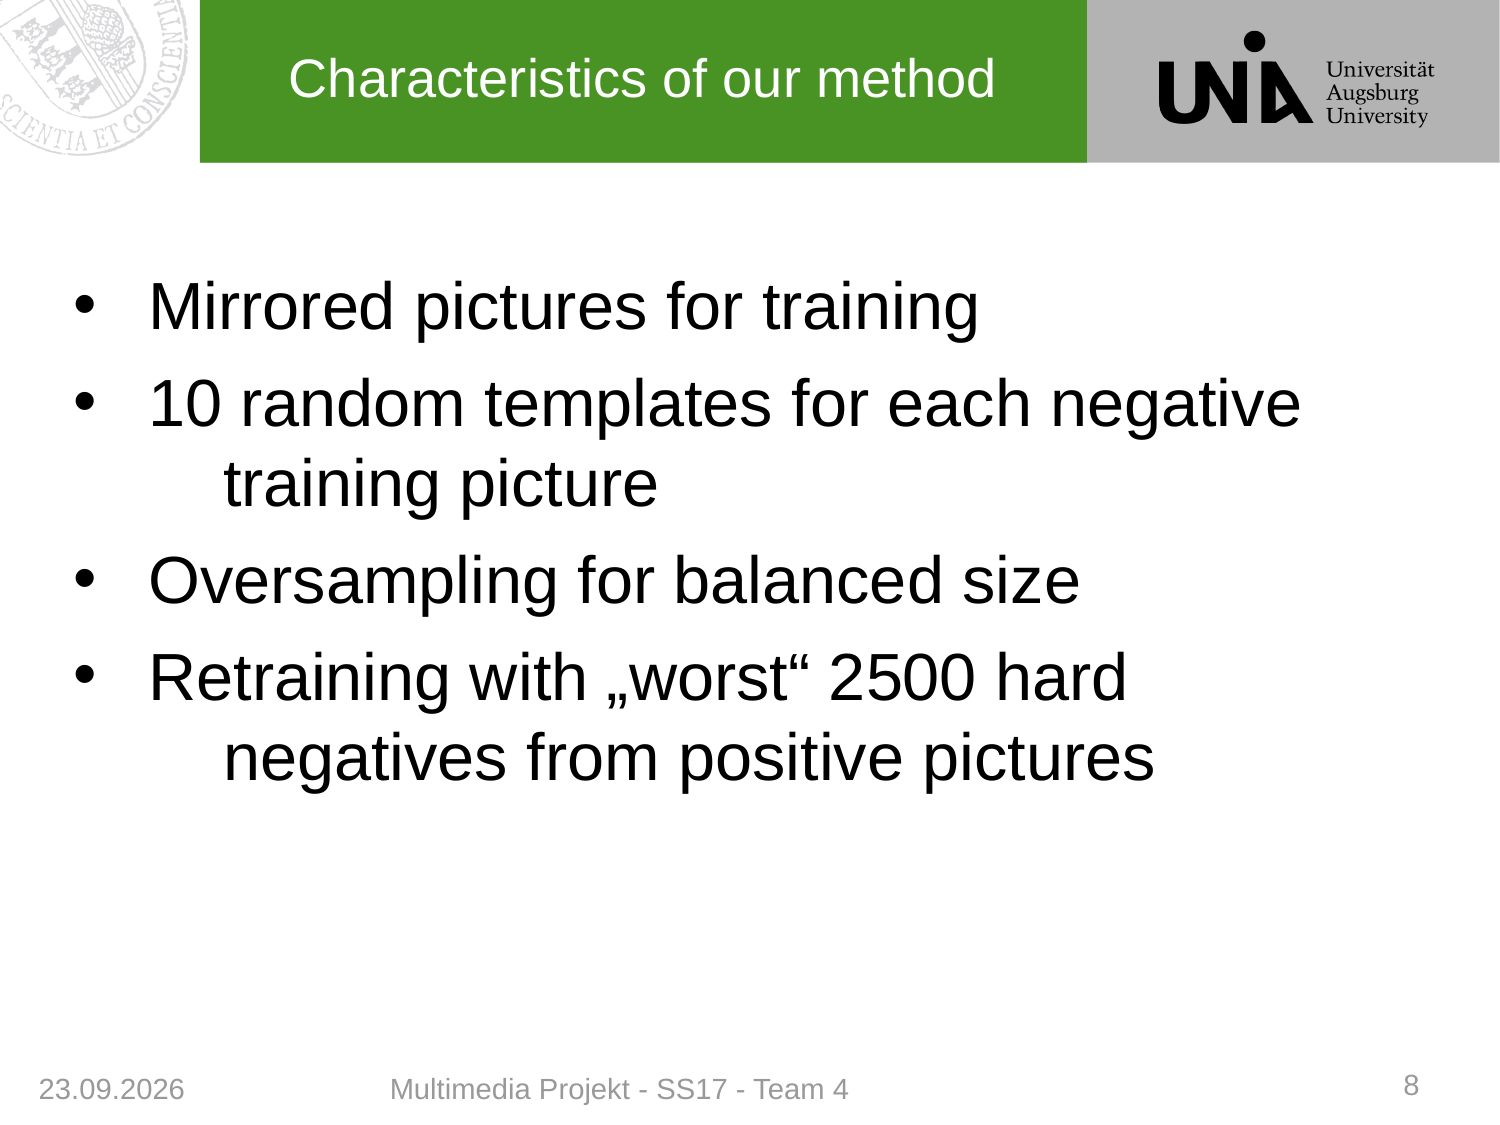

# Characteristics of our method
Mirrored pictures for training
10 random templates for each negative training picture
Oversampling for balanced size
Retraining with „worst“ 2500 hard negatives from positive pictures
Multimedia Projekt - SS17 - Team 4